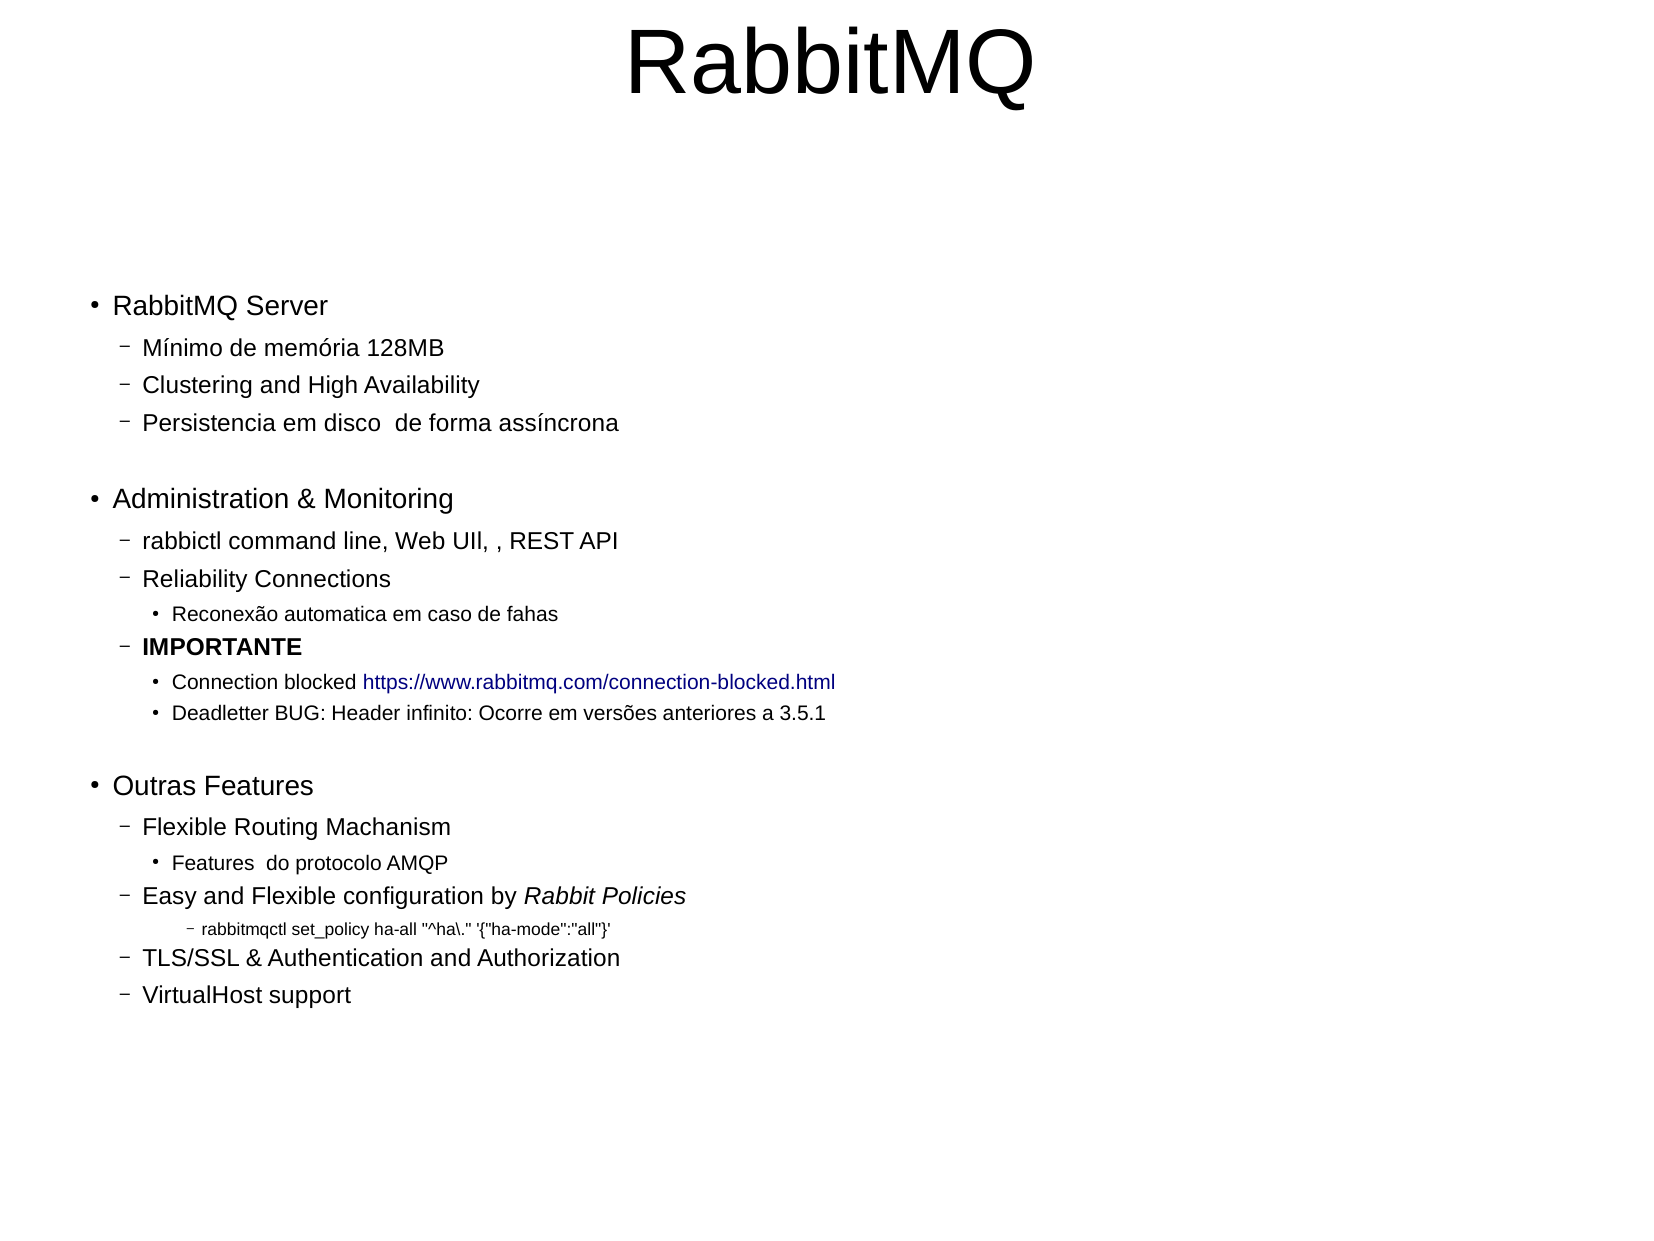

# RabbitMQ
RabbitMQ Server
Mínimo de memória 128MB
Clustering and High Availability
Persistencia em disco de forma assíncrona
Administration & Monitoring
rabbictl command line, Web UIl, , REST API
Reliability Connections
Reconexão automatica em caso de fahas
IMPORTANTE
Connection blocked https://www.rabbitmq.com/connection-blocked.html
Deadletter BUG: Header infinito: Ocorre em versões anteriores a 3.5.1
Outras Features
Flexible Routing Machanism
Features do protocolo AMQP
Easy and Flexible configuration by Rabbit Policies
rabbitmqctl set_policy ha-all "^ha\." '{"ha-mode":"all"}'
TLS/SSL & Authentication and Authorization
VirtualHost support